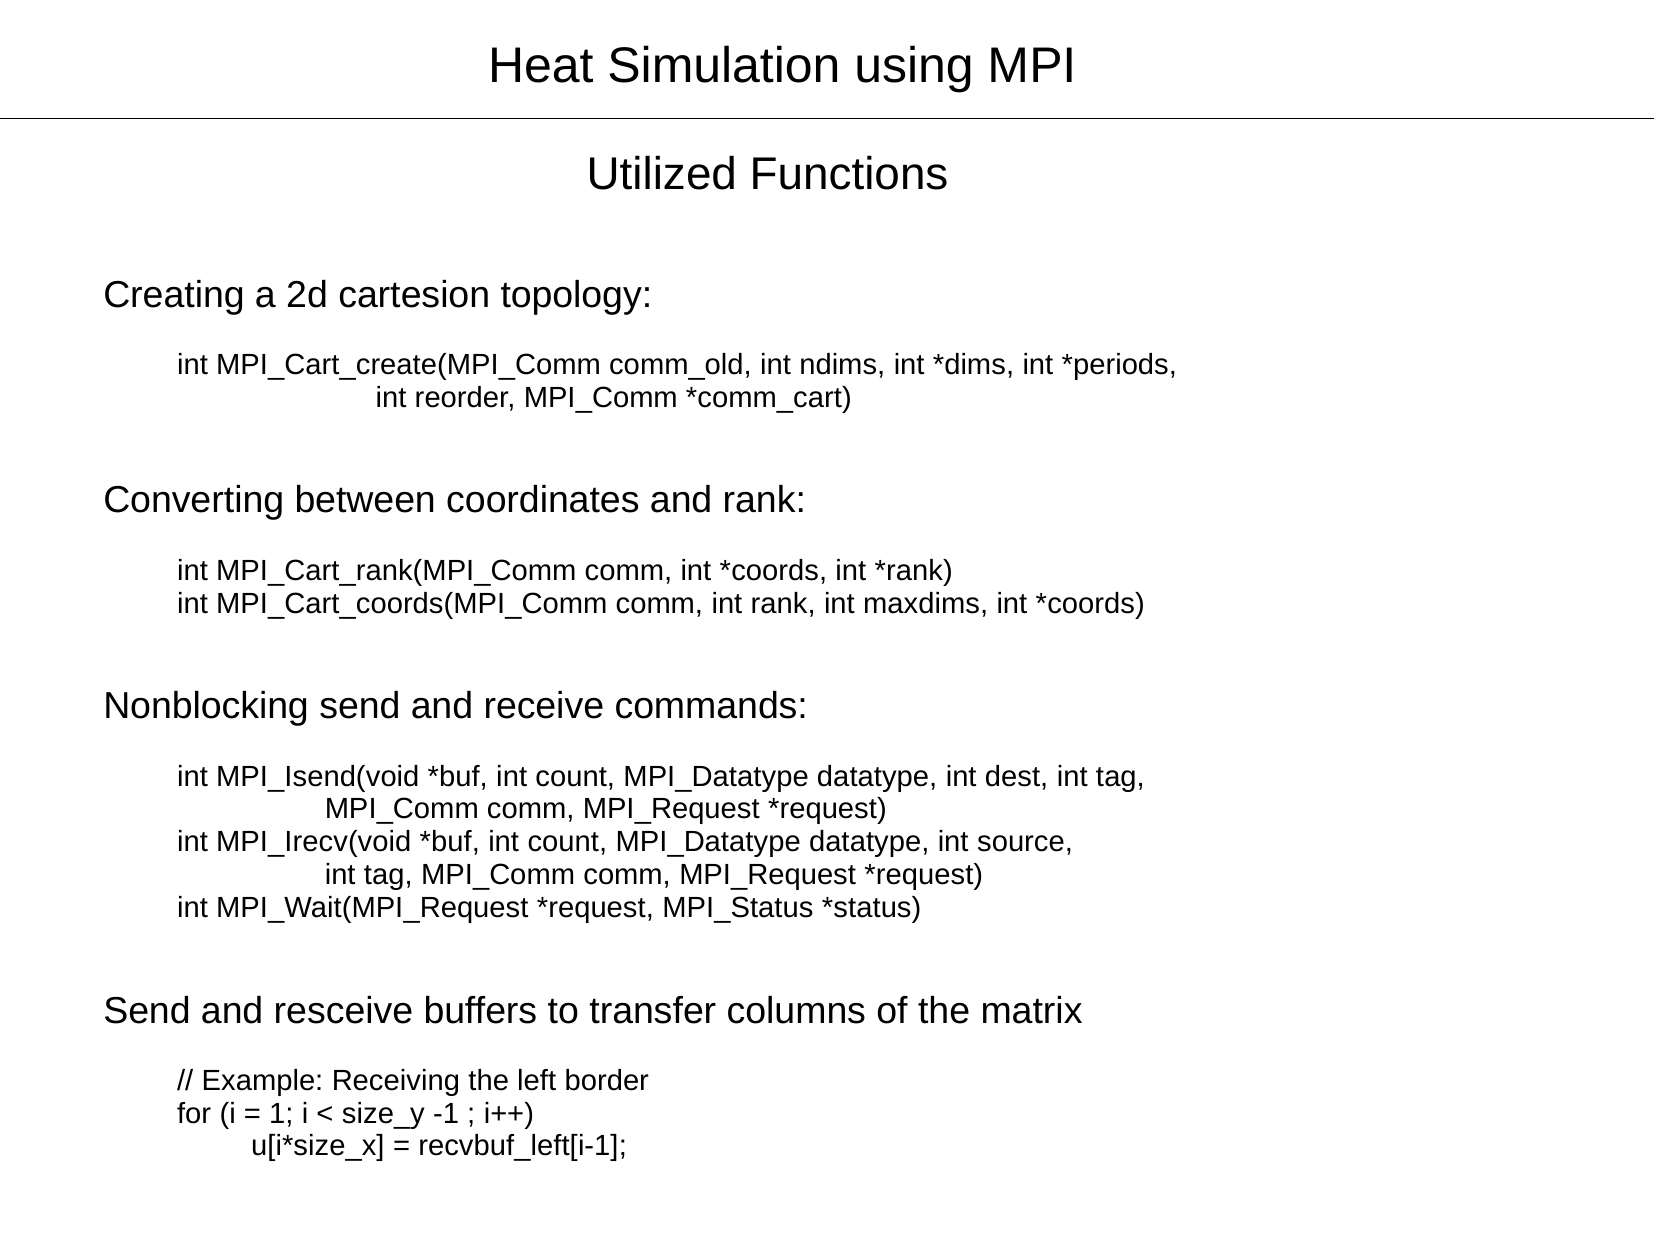

Heat Simulation using MPI
Utilized Functions
Creating a 2d cartesion topology:
	int MPI_Cart_create(MPI_Comm comm_old, int ndims, int *dims, int *periods,
 int reorder, MPI_Comm *comm_cart)
Converting between coordinates and rank:
	int MPI_Cart_rank(MPI_Comm comm, int *coords, int *rank)
	int MPI_Cart_coords(MPI_Comm comm, int rank, int maxdims, int *coords)
Nonblocking send and receive commands:
	int MPI_Isend(void *buf, int count, MPI_Datatype datatype, int dest, int tag,
 	MPI_Comm comm, MPI_Request *request)
	int MPI_Irecv(void *buf, int count, MPI_Datatype datatype, int source,
 	int tag, MPI_Comm comm, MPI_Request *request)
	int MPI_Wait(MPI_Request *request, MPI_Status *status)
Send and resceive buffers to transfer columns of the matrix
	// Example: Receiving the left border
 	for (i = 1; i < size_y -1 ; i++)
		u[i*size_x] = recvbuf_left[i-1];